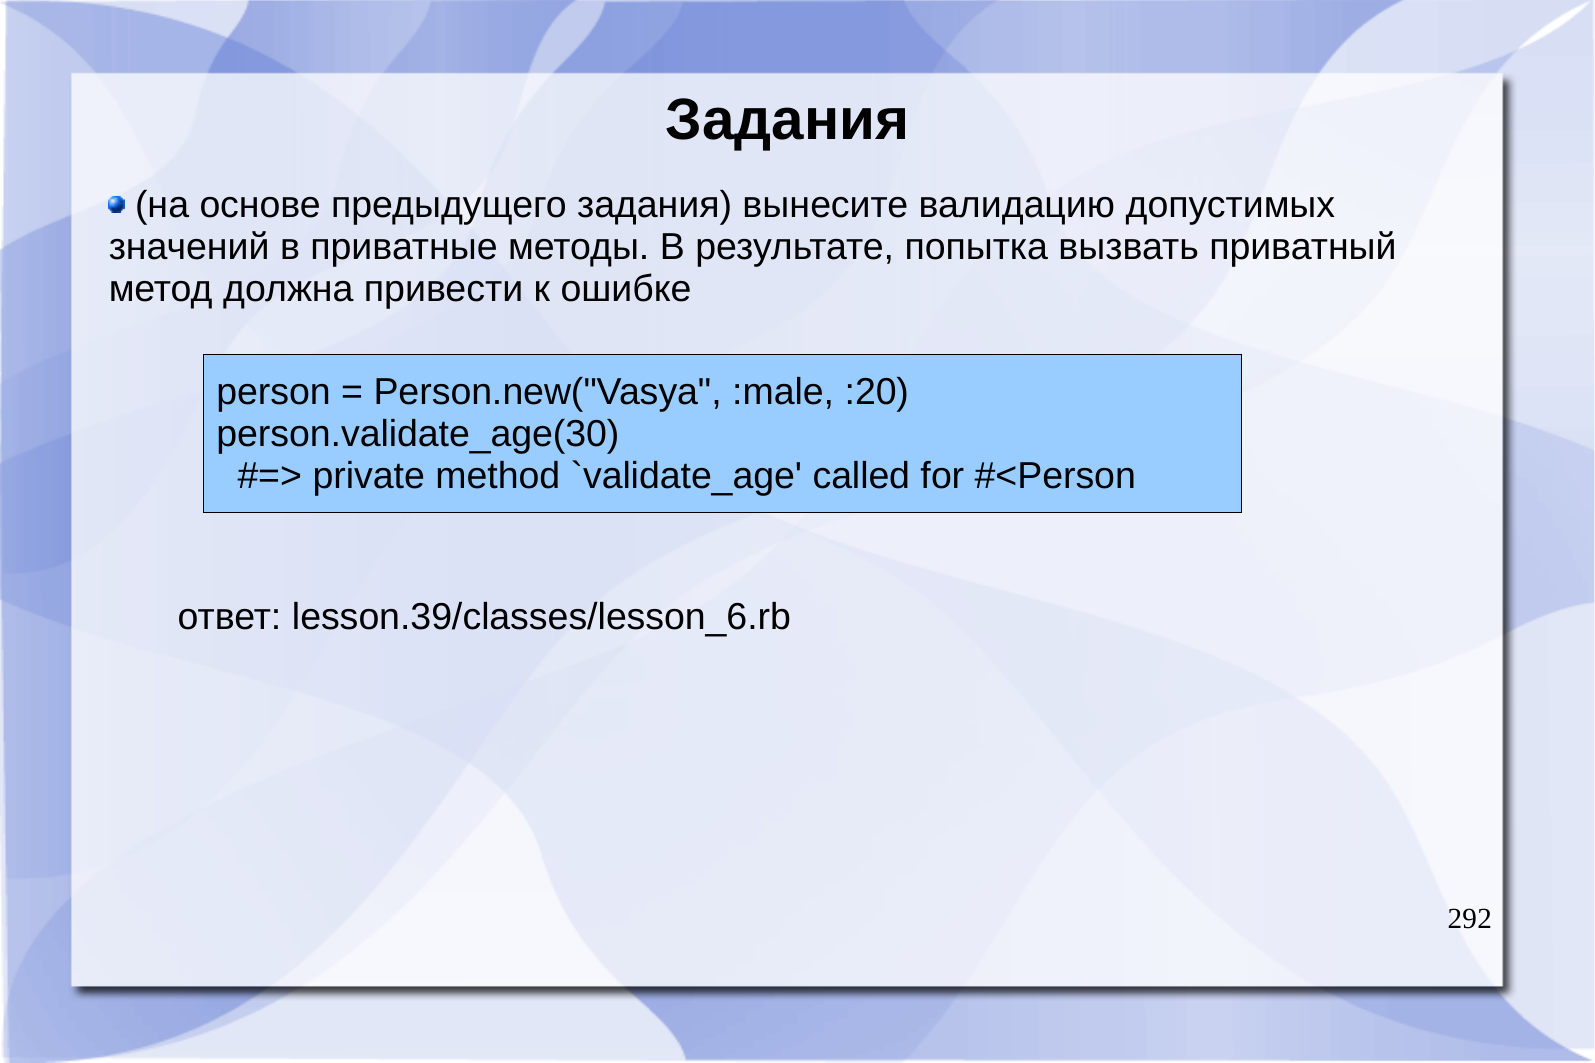

# Задания
 (на основе предыдущего задания) вынесите валидацию допустимых значений в приватные методы. В результате, попытка вызвать приватный метод должна привести к ошибке
person = Person.new("Vasya", :male, :20)
person.validate_age(30)
 #=> private method `validate_age' called for #<Person
ответ: lesson.39/classes/lesson_6.rb
292